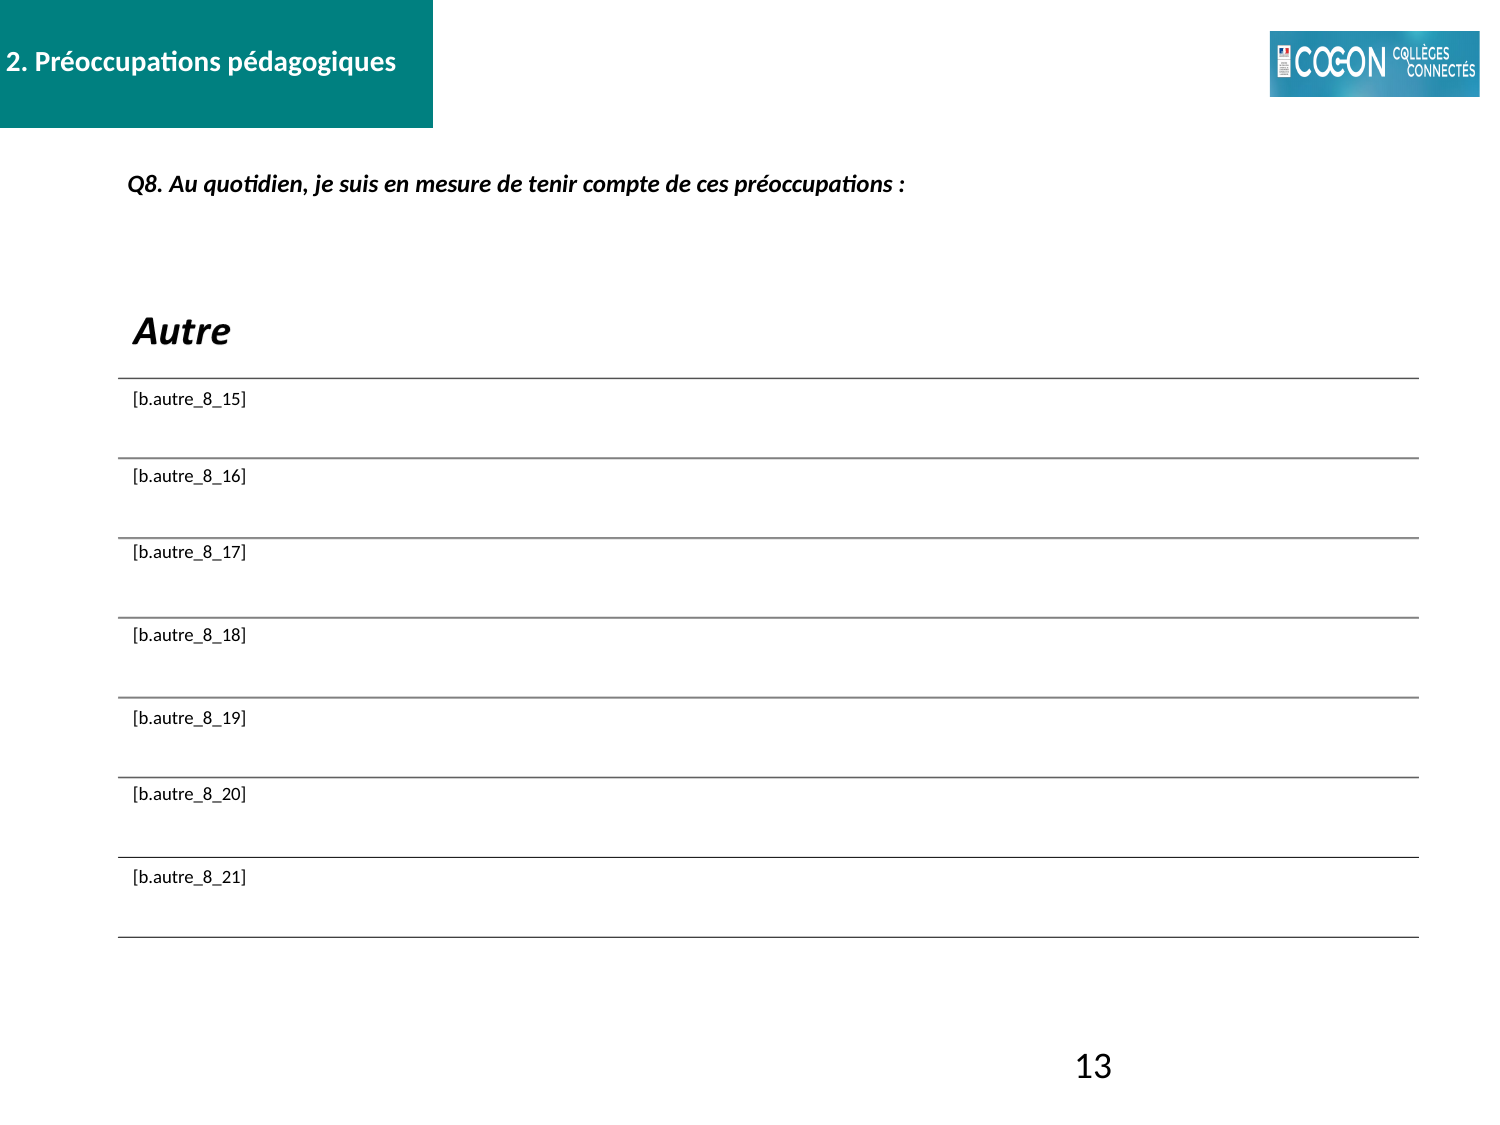

2. Préoccupations pédagogiques
Q8. Au quotidien, je suis en mesure de tenir compte de ces préoccupations :
[b.autre_8_15]
[b.autre_8_16]
[b.autre_8_17]
[b.autre_8_18]
[b.autre_8_19]
[b.autre_8_20]
[b.autre_8_21]